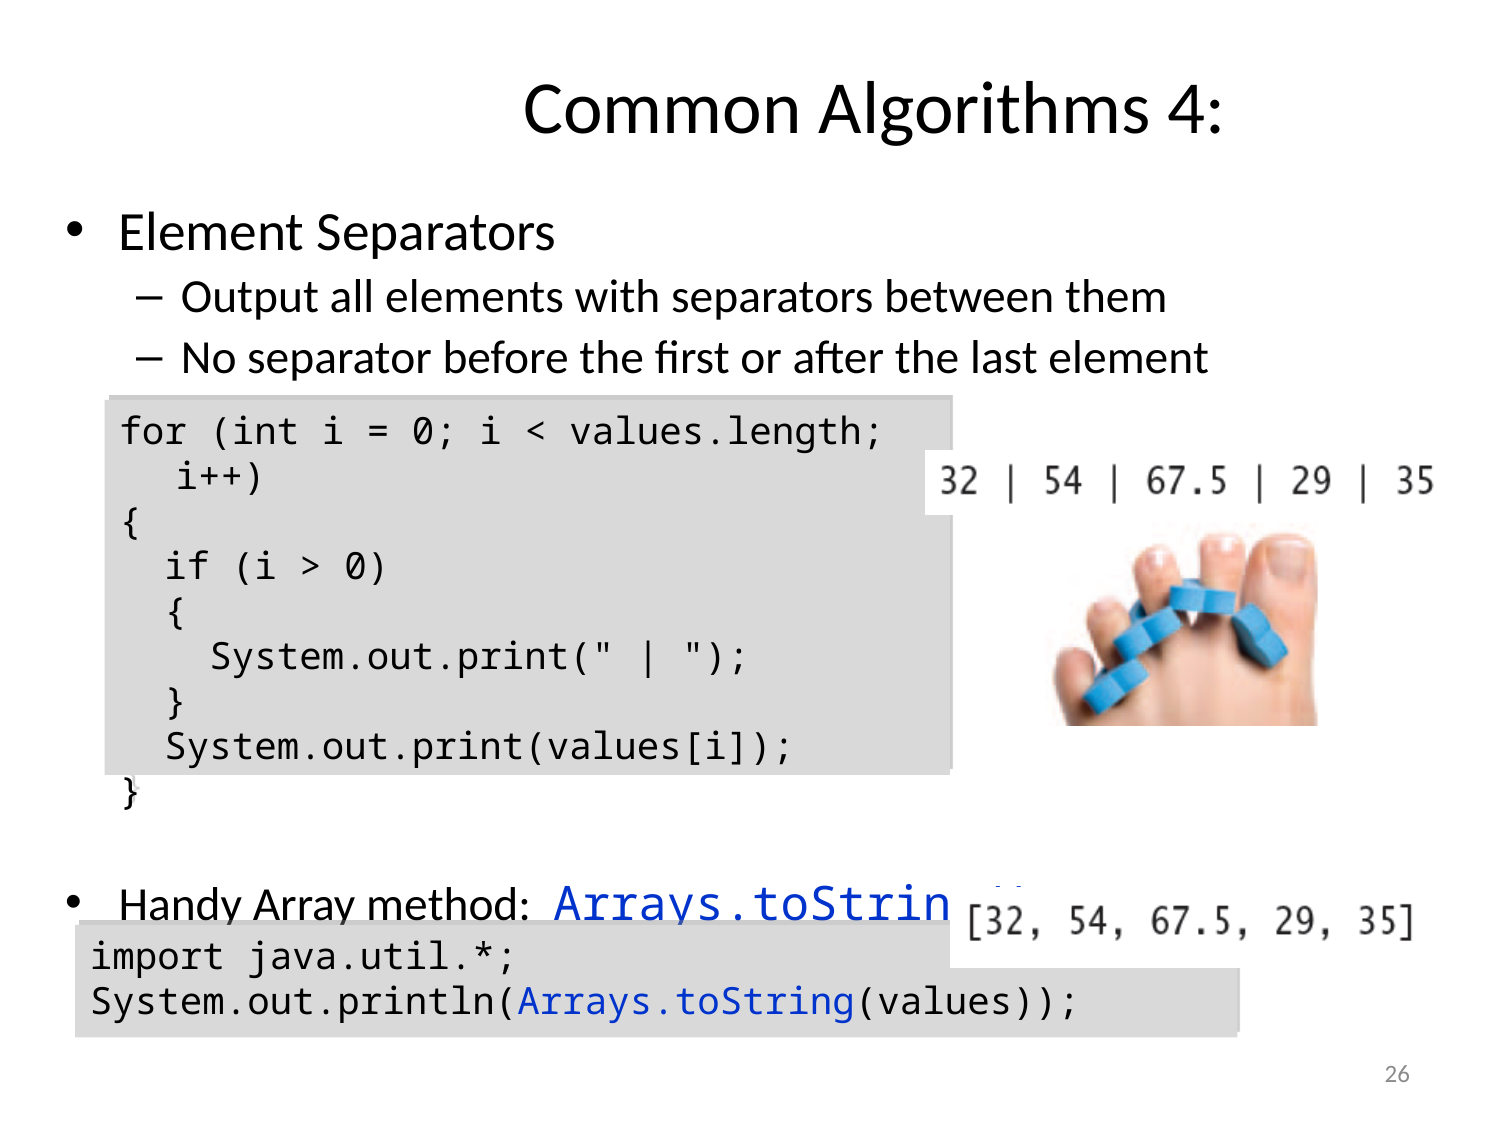

# Common Algorithms 4:
Element Separators
Output all elements with separators between them
No separator before the first or after the last element
Handy Array method: Arrays.toString()
Useful for debugging!
for (int i = 0; i < values.length; i++)
{
 if (i > 0)
 {
 System.out.print(" | ");
 }
 System.out.print(values[i]);
}
import java.util.*;
System.out.println(Arrays.toString(values));